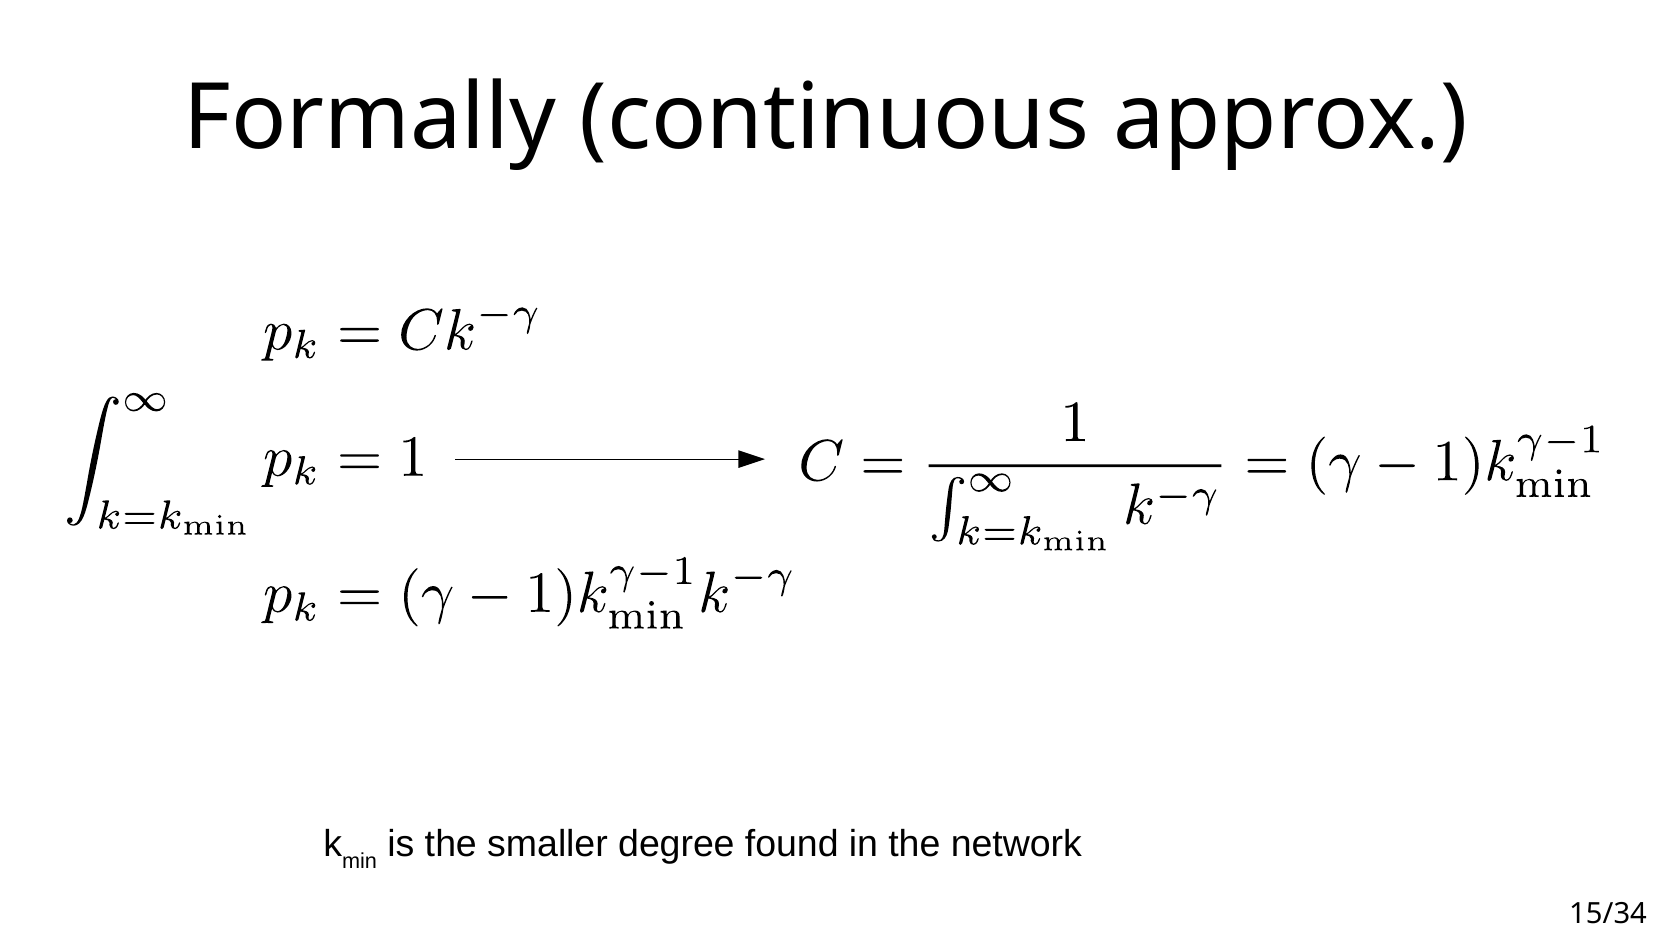

# Formally (continuous approx.)
kmin is the smaller degree found in the network
15